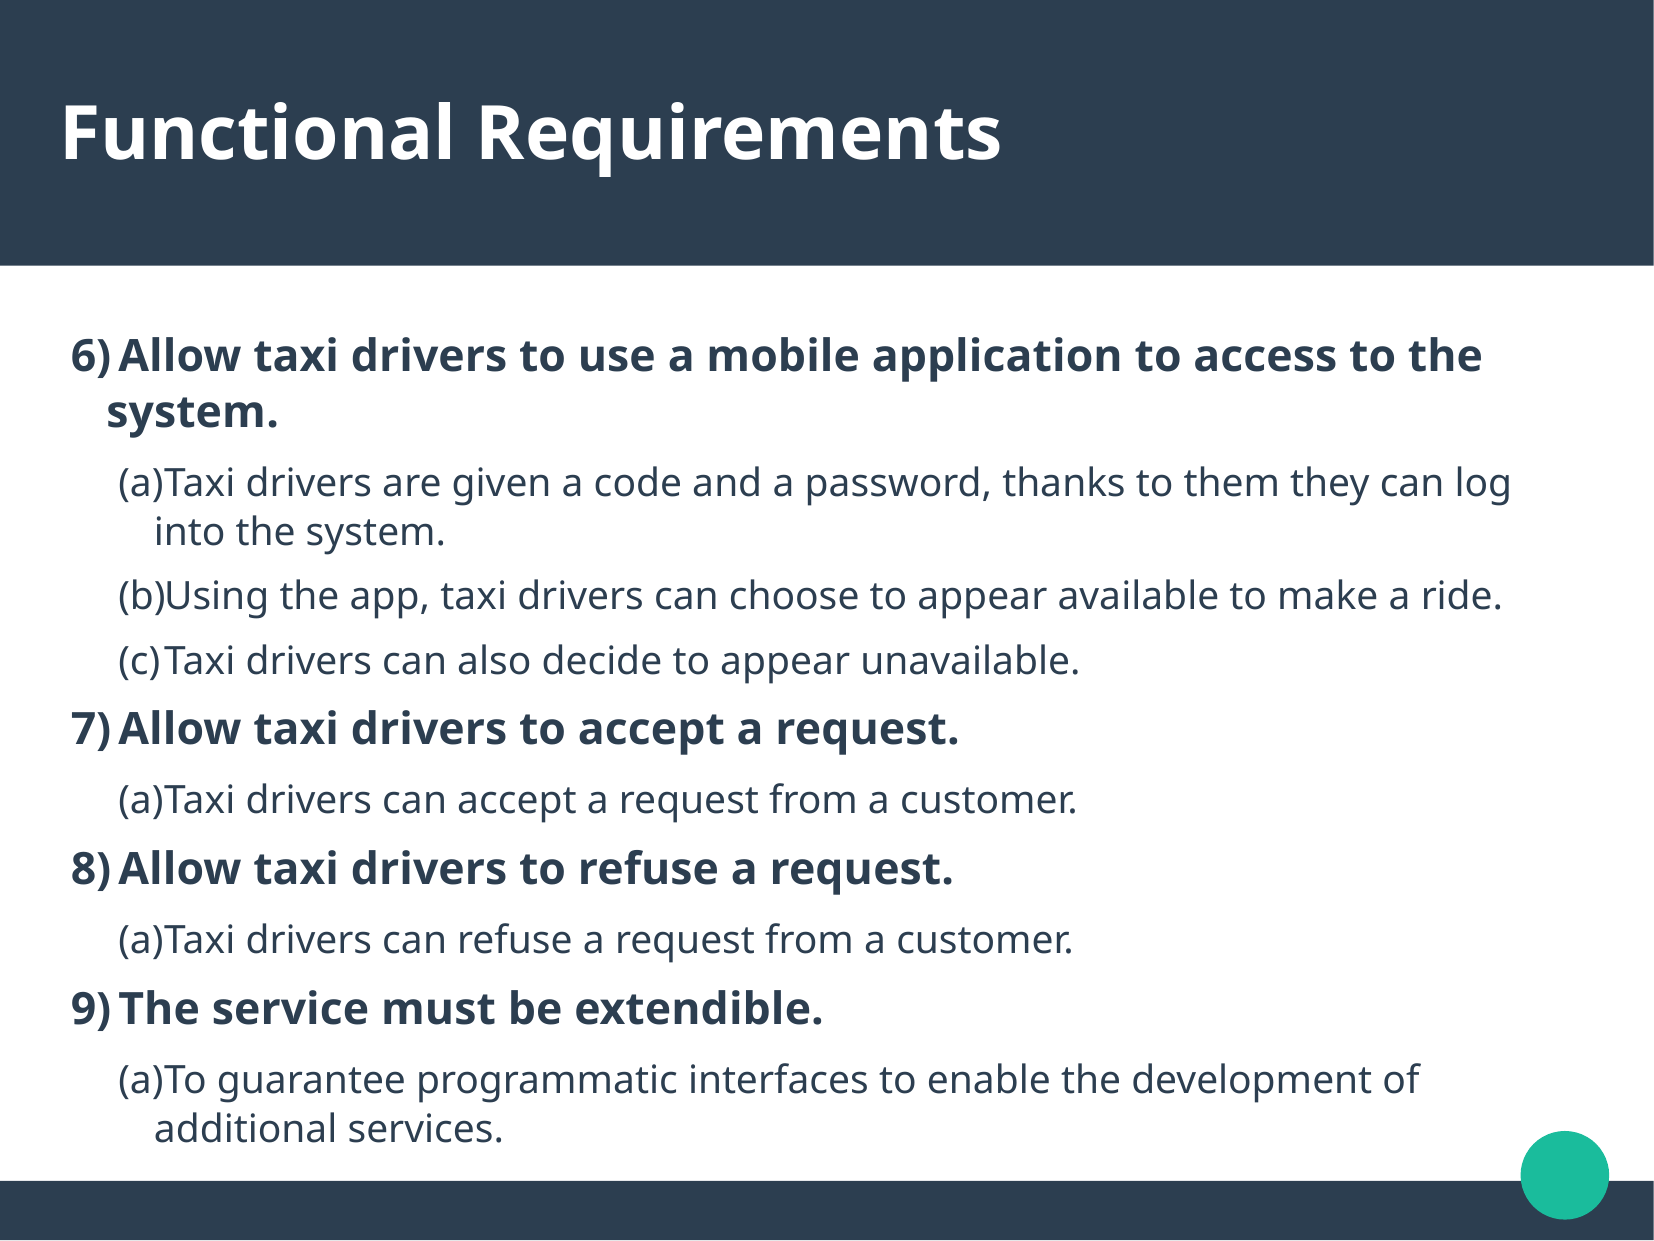

# Functional Requirements
 Allow taxi drivers to use a mobile application to access to the system.
 Taxi drivers are given a code and a password, thanks to them they can log into the system.
 Using the app, taxi drivers can choose to appear available to make a ride.
 Taxi drivers can also decide to appear unavailable.
 Allow taxi drivers to accept a request.
 Taxi drivers can accept a request from a customer.
 Allow taxi drivers to refuse a request.
 Taxi drivers can refuse a request from a customer.
 The service must be extendible.
 To guarantee programmatic interfaces to enable the development of additional services.